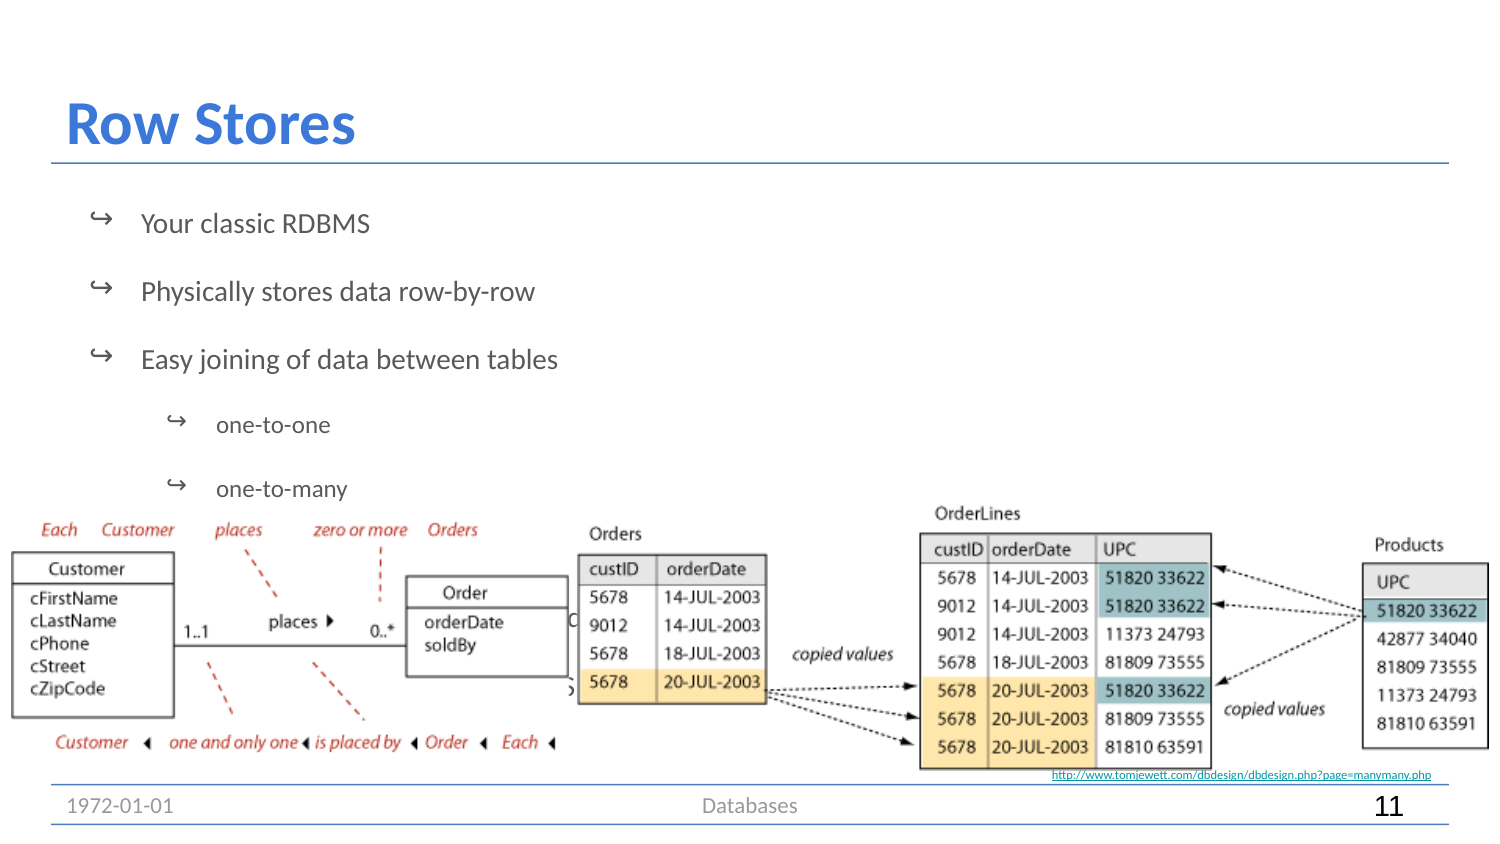

# Row Stores
Your classic RDBMS
Physically stores data row-by-row
Easy joining of data between tables
one-to-one
one-to-many
many-to-many
Normalization algorithms to reduce duplicate data and complexity
Not so good for aggregation (RDBMS vendors compete here)
http://www.tomjewett.com/dbdesign/dbdesign.php?page=manymany.php